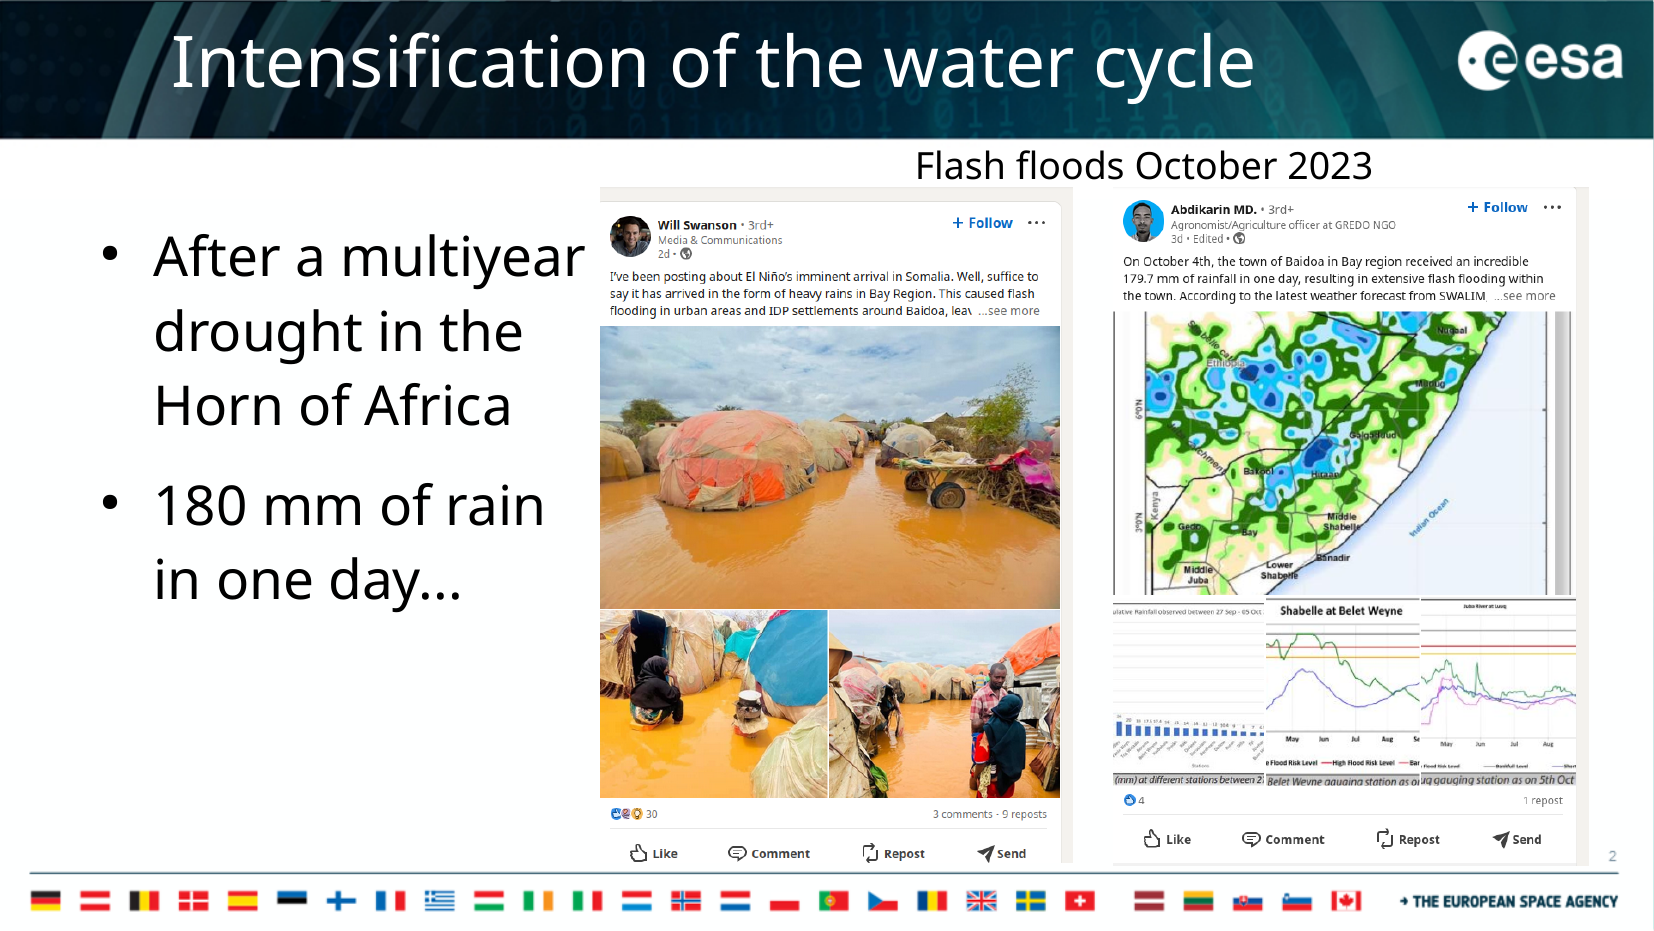

# Intensification of the water cycle
Flash floods October 2023
After a multiyear drought in the Horn of Africa
180 mm of rain in one day...